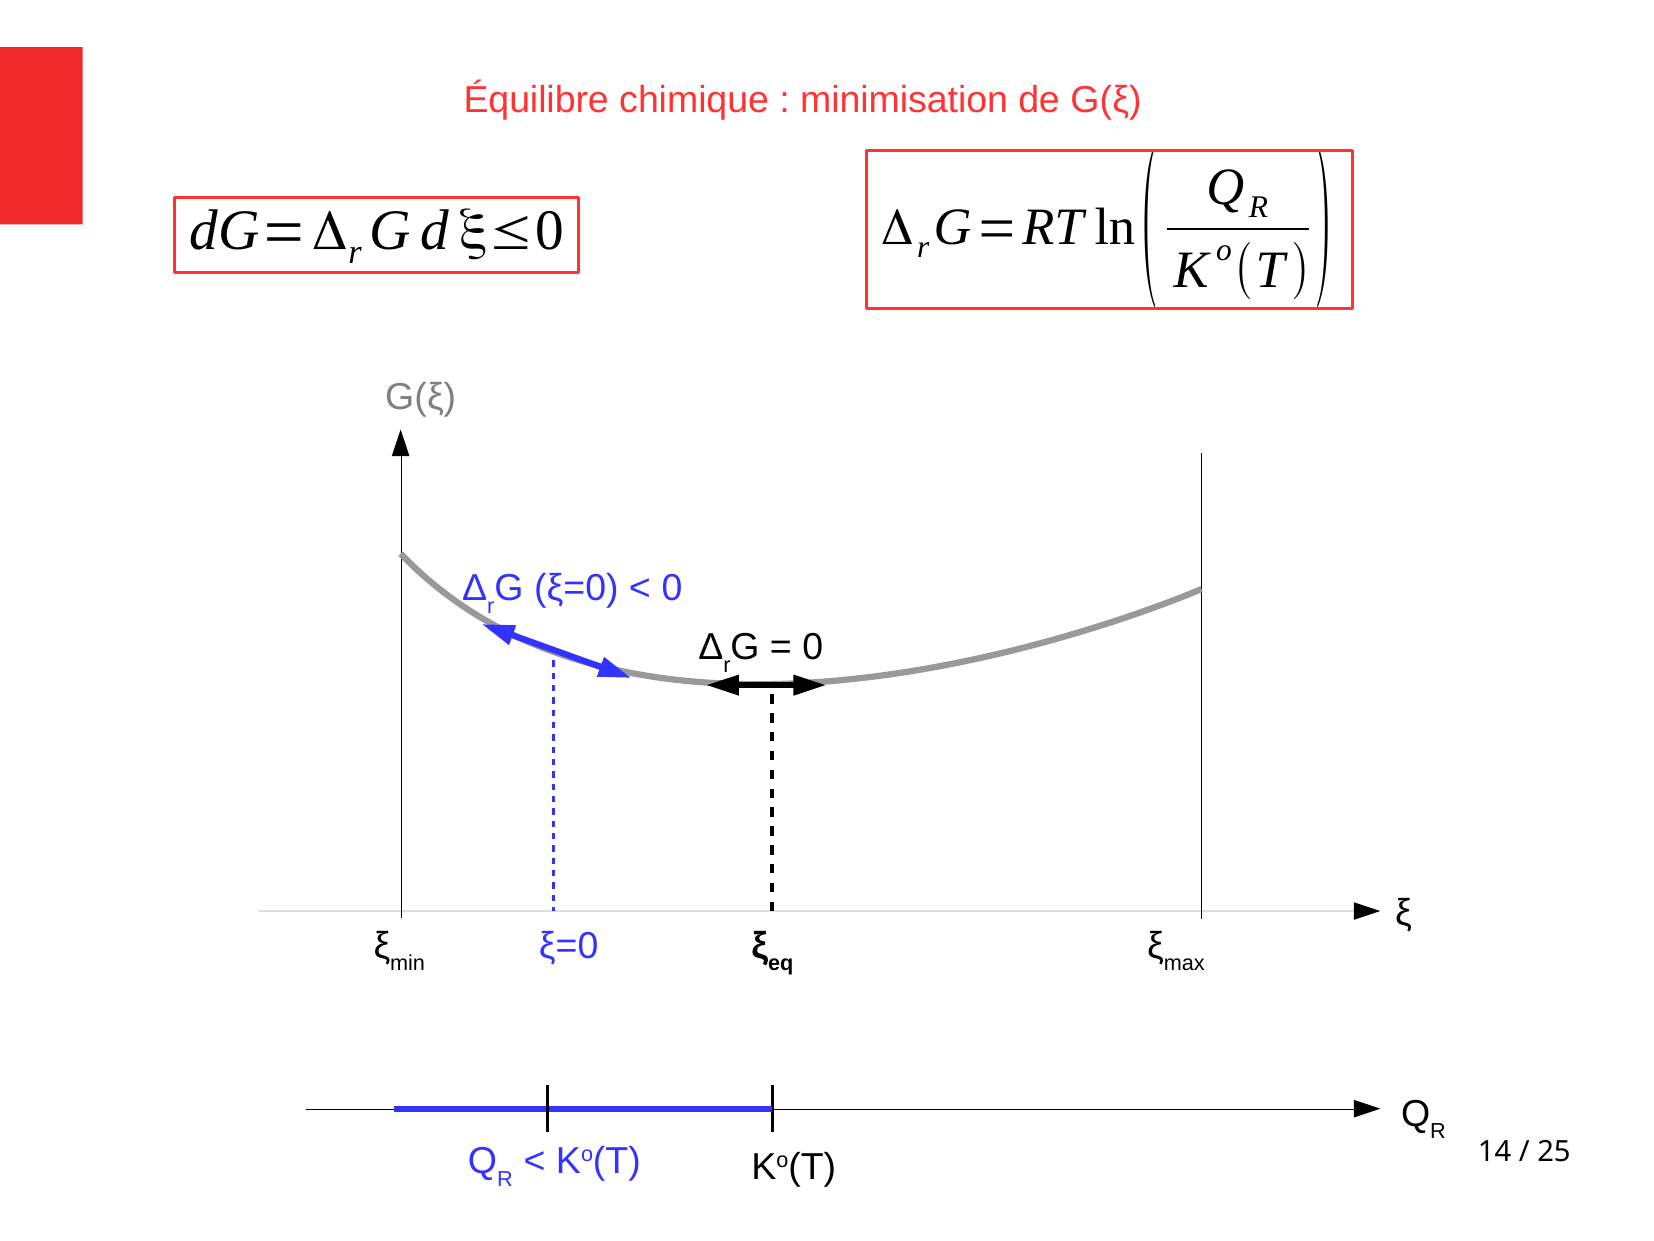

Équilibre chimique : minimisation de G(ξ)
G(ξ)
ΔrG (ξ=0) < 0
ΔrG = 0
ξ
ξmin
ξ=0
ξeq
ξmax
QR
14
QR < Ko(T)
Ko(T)